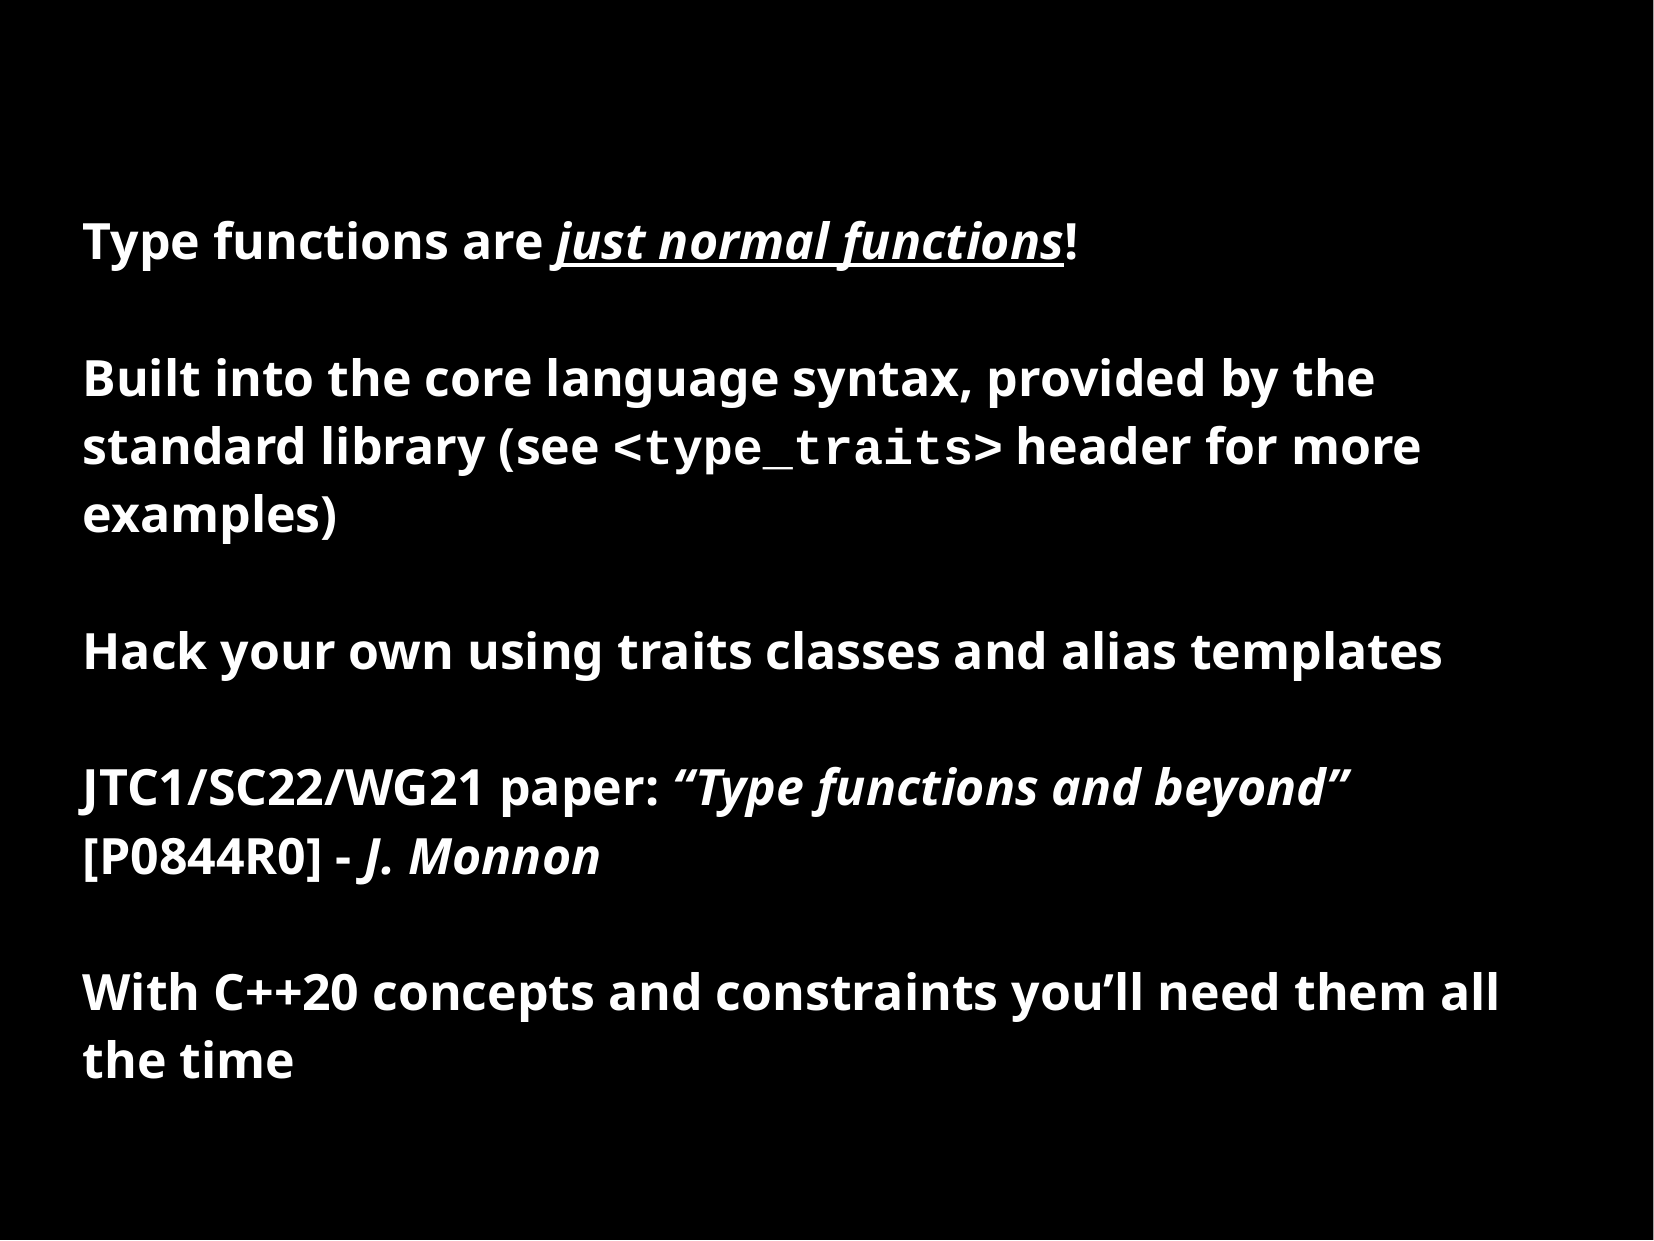

# Type functions are just normal functions!
Built into the core language syntax, provided by the standard library (see <type_traits> header for more examples)
Hack your own using traits classes and alias templates
JTC1/SC22/WG21 paper: “Type functions and beyond” [P0844R0] - J. Monnon
With C++20 concepts and constraints you’ll need them all the time